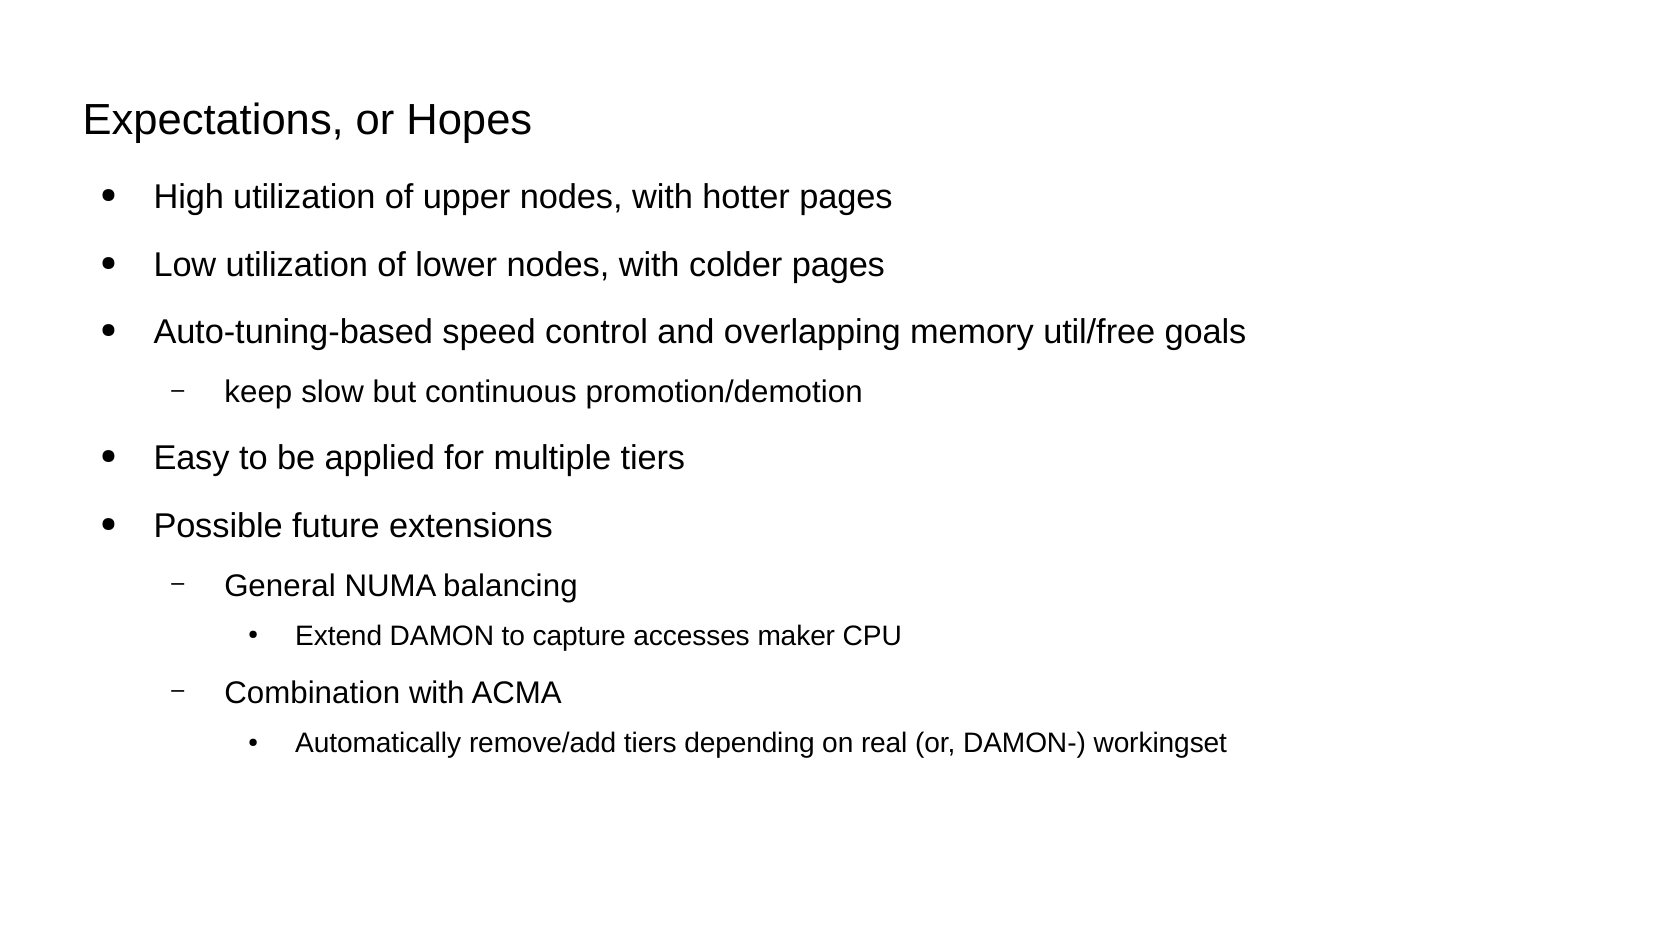

# Expectations, or Hopes
High utilization of upper nodes, with hotter pages
Low utilization of lower nodes, with colder pages
Auto-tuning-based speed control and overlapping memory util/free goals
keep slow but continuous promotion/demotion
Easy to be applied for multiple tiers
Possible future extensions
General NUMA balancing
Extend DAMON to capture accesses maker CPU
Combination with ACMA
Automatically remove/add tiers depending on real (or, DAMON-) workingset